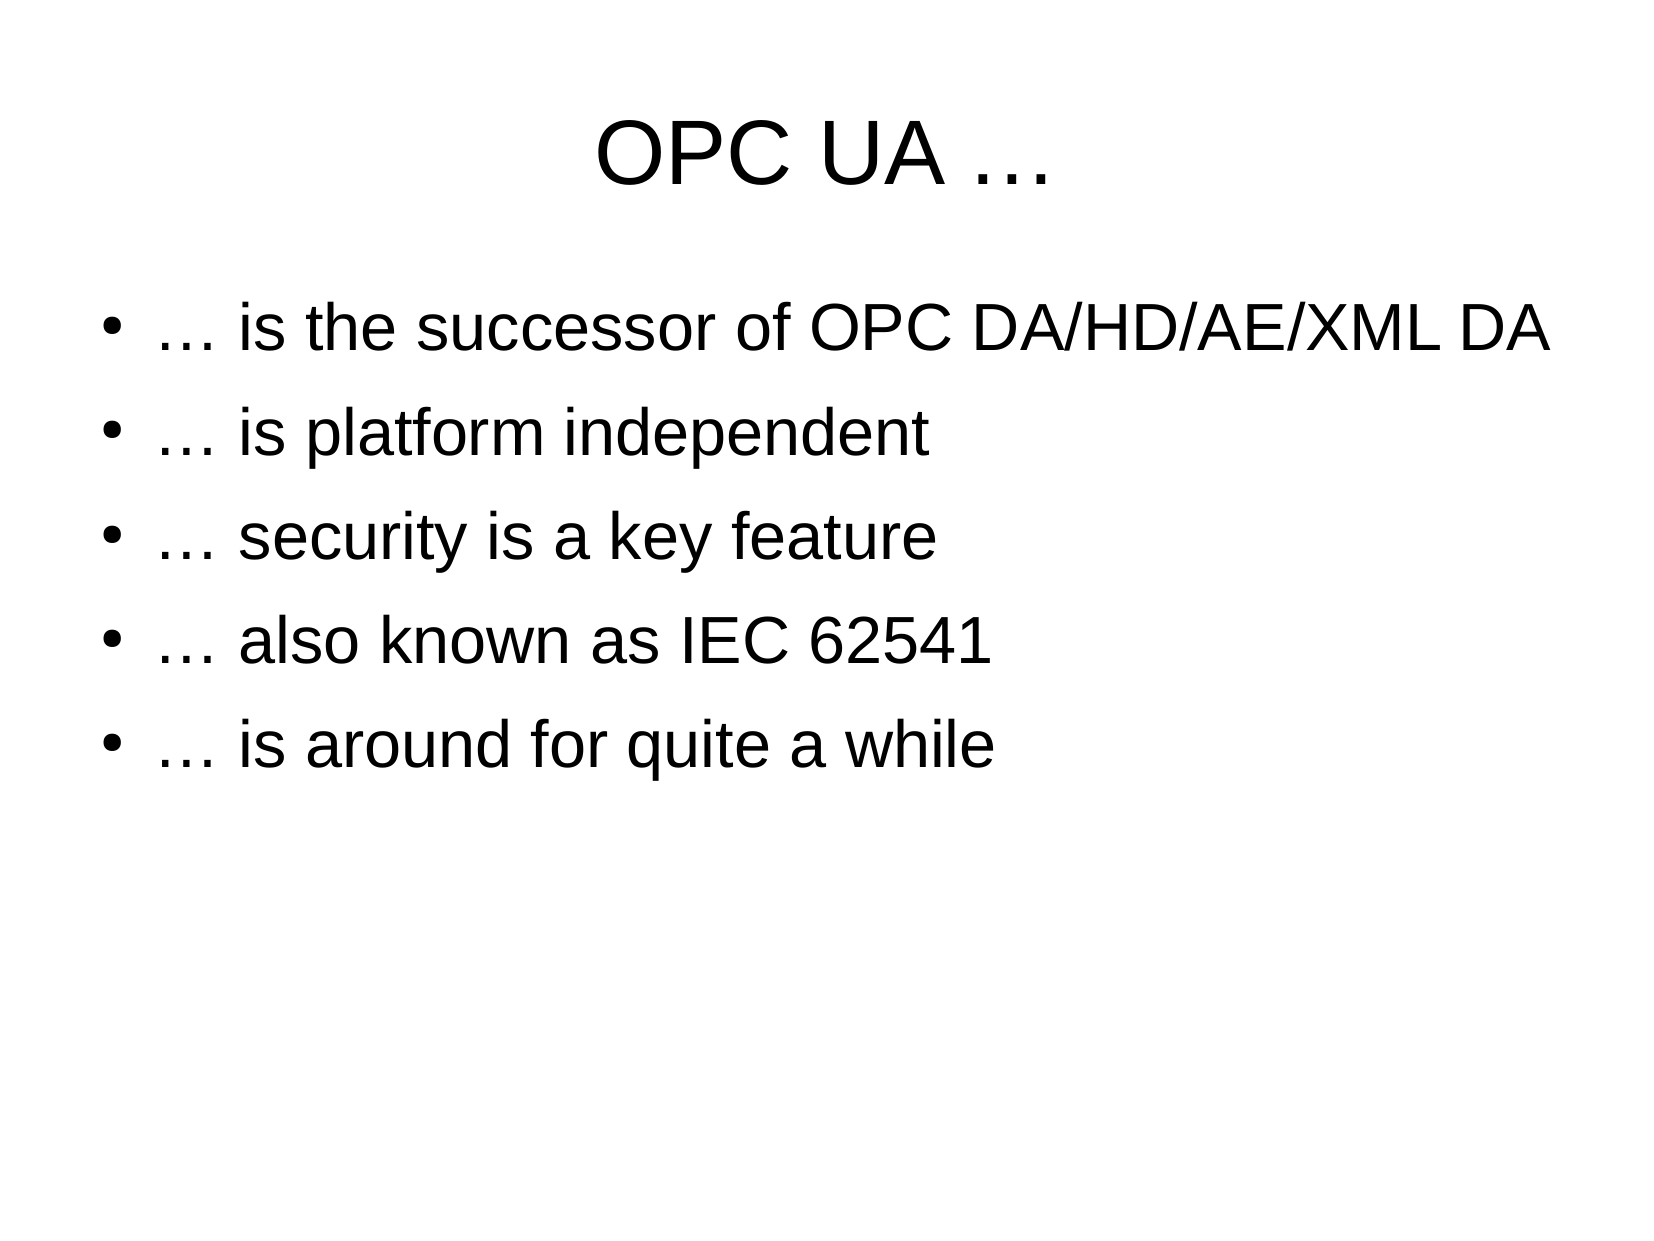

# OPC UA …
… is the successor of OPC DA/HD/AE/XML DA
… is platform independent
… security is a key feature
… also known as IEC 62541
… is around for quite a while